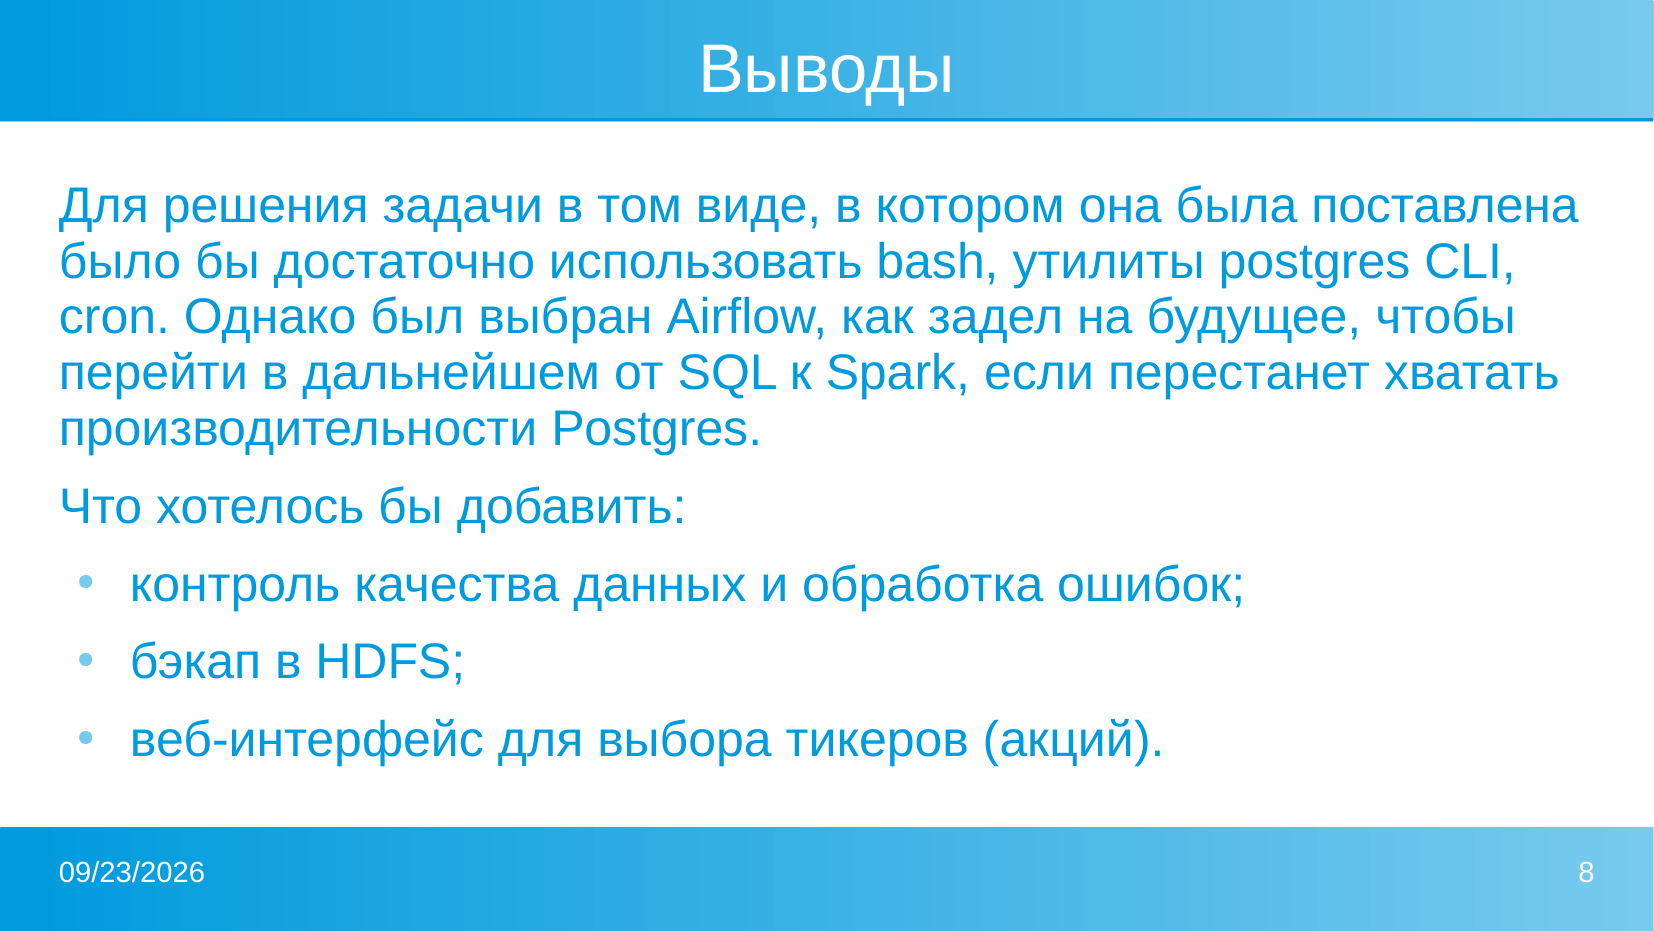

# Выводы
Для решения задачи в том виде, в котором она была поставлена было бы достаточно использовать bash, утилиты postgres CLI, cron. Однако был выбран Airflow, как задел на будущее, чтобы перейти в дальнейшем от SQL к Spark, если перестанет хватать производительности Postgres.
Что хотелось бы добавить:
контроль качества данных и обработка ошибок;
бэкап в HDFS;
веб-интерфейс для выбора тикеров (акций).
8